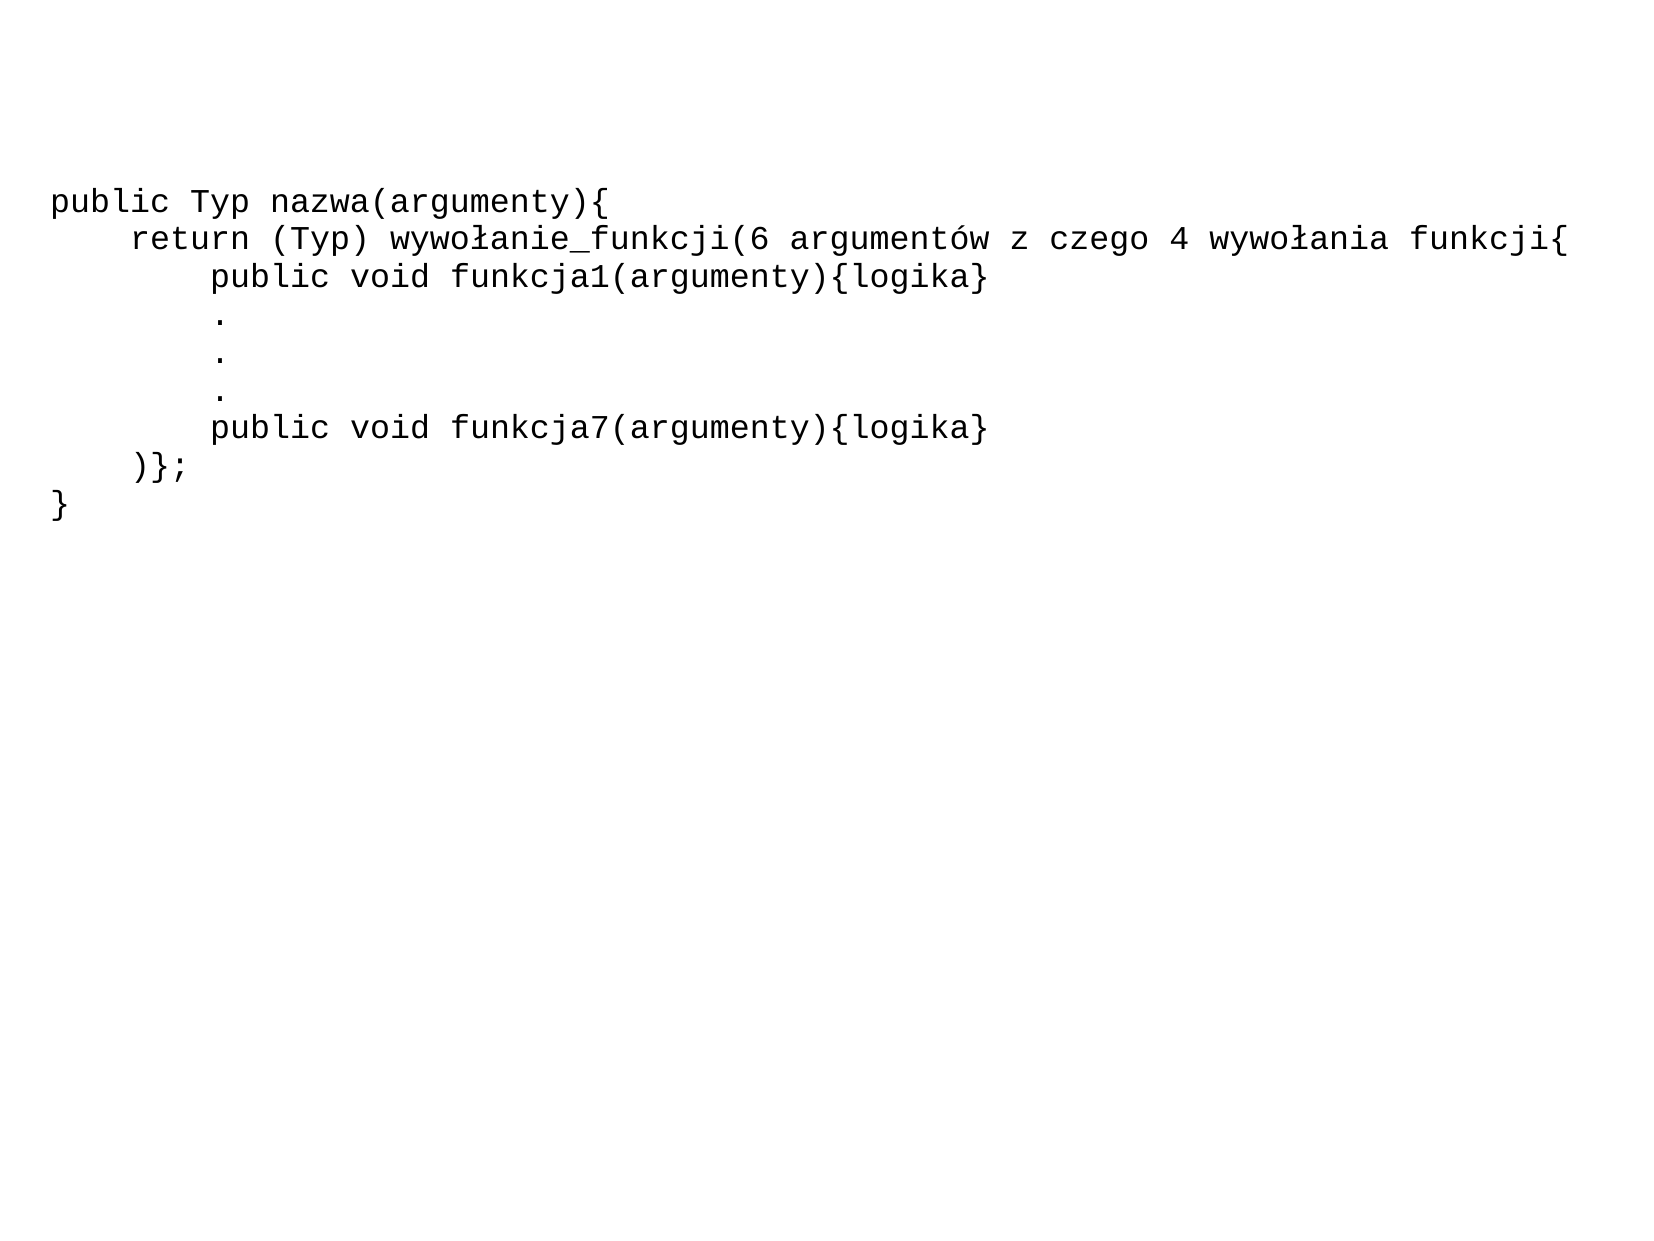

public Typ nazwa(argumenty){
 return (Typ) wywołanie_funkcji(6 argumentów z czego 4 wywołania funkcji{
 public void funkcja1(argumenty){logika}
 .
 .
 .
 public void funkcja7(argumenty){logika}
 )};
}